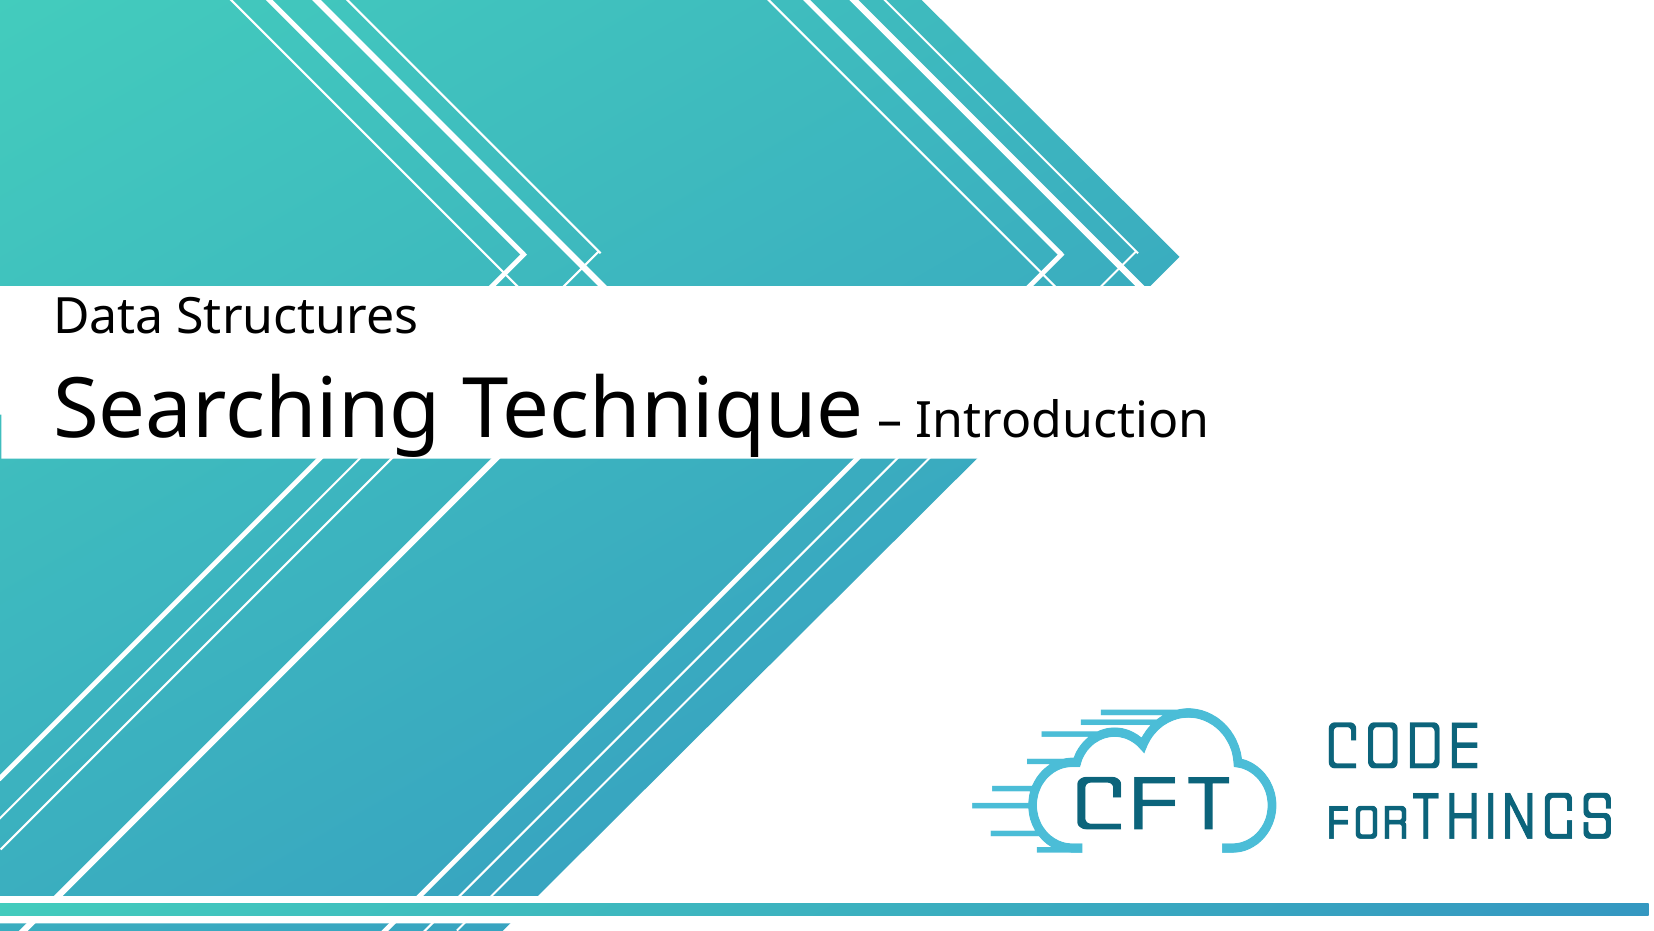

# Data Structures Searching Technique – Introduction